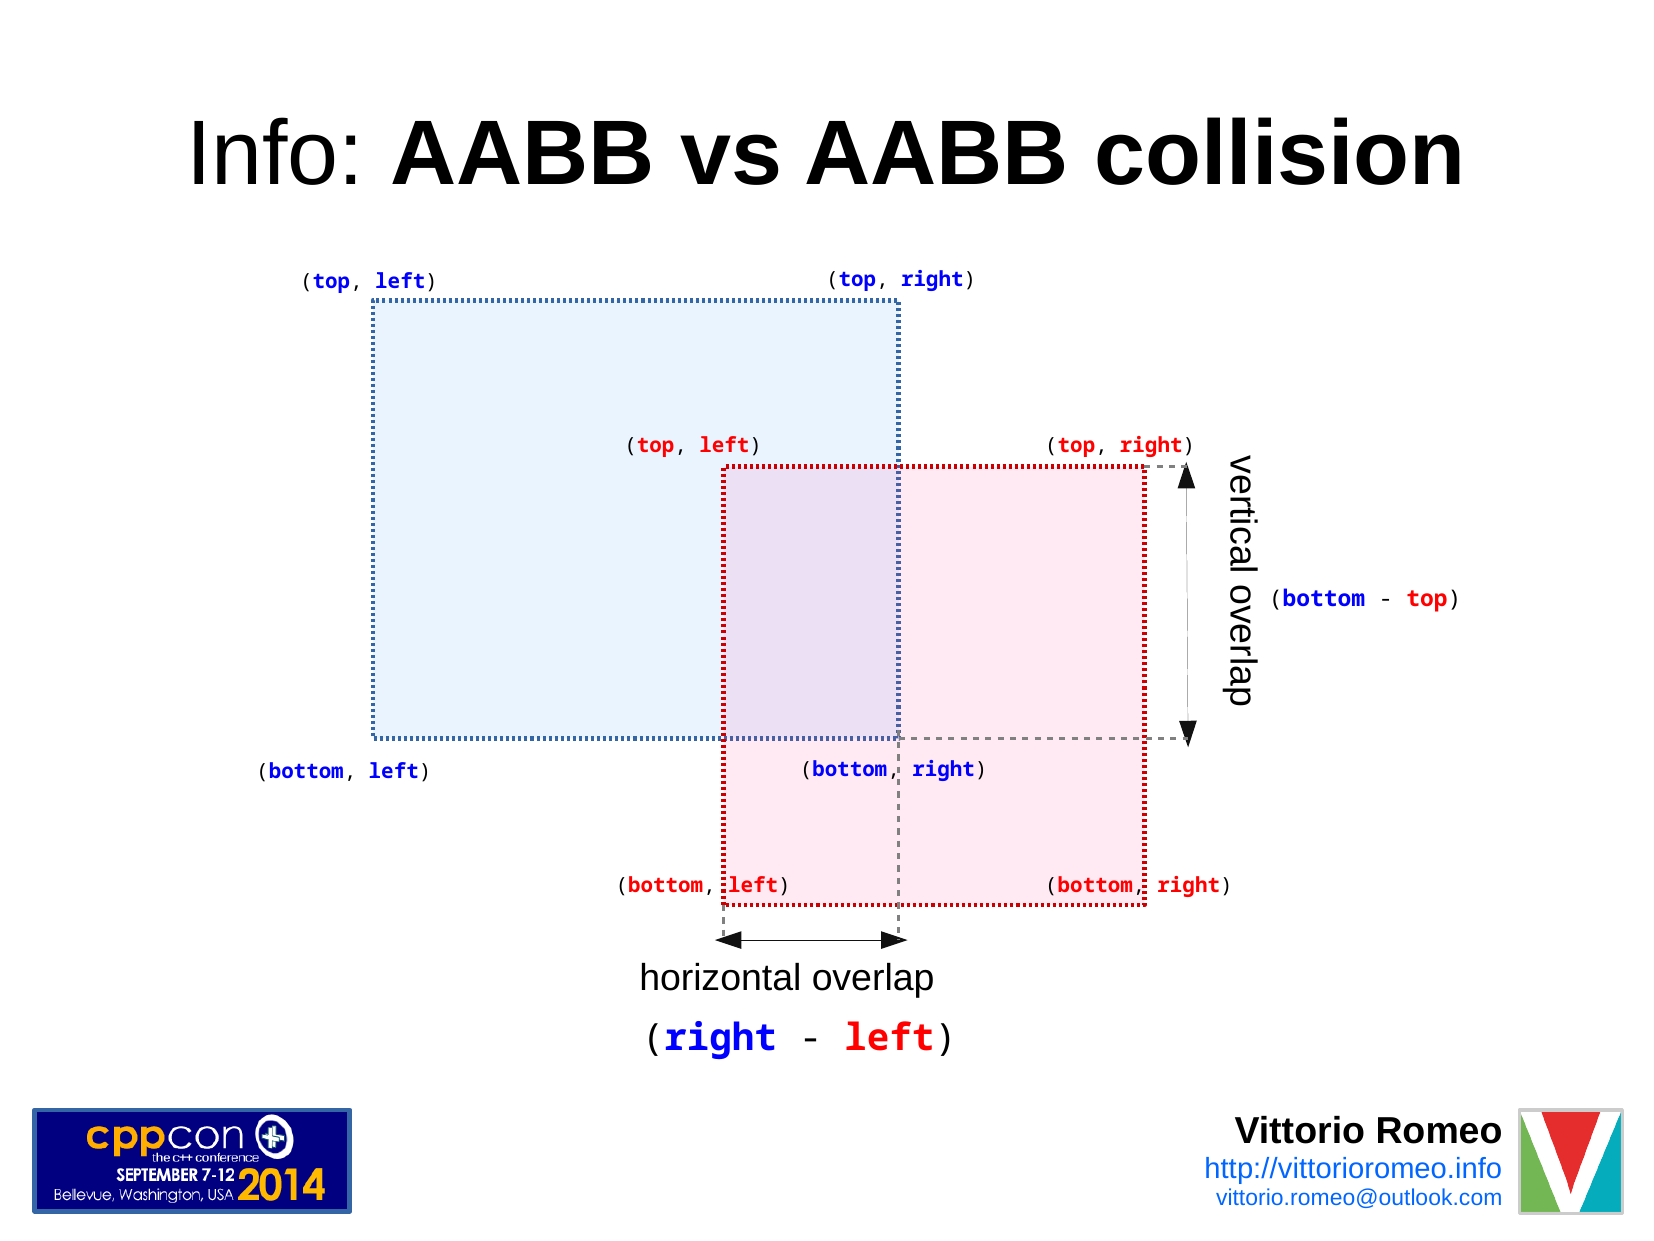

# Info: AABB vs AABB collision
(top, right)
(top, left)
(top, left)
(top, right)
vertical overlap
(bottom, right)
(bottom, left)
(bottom, left)
(bottom, right)
horizontal overlap
(right - left)
(bottom - top)